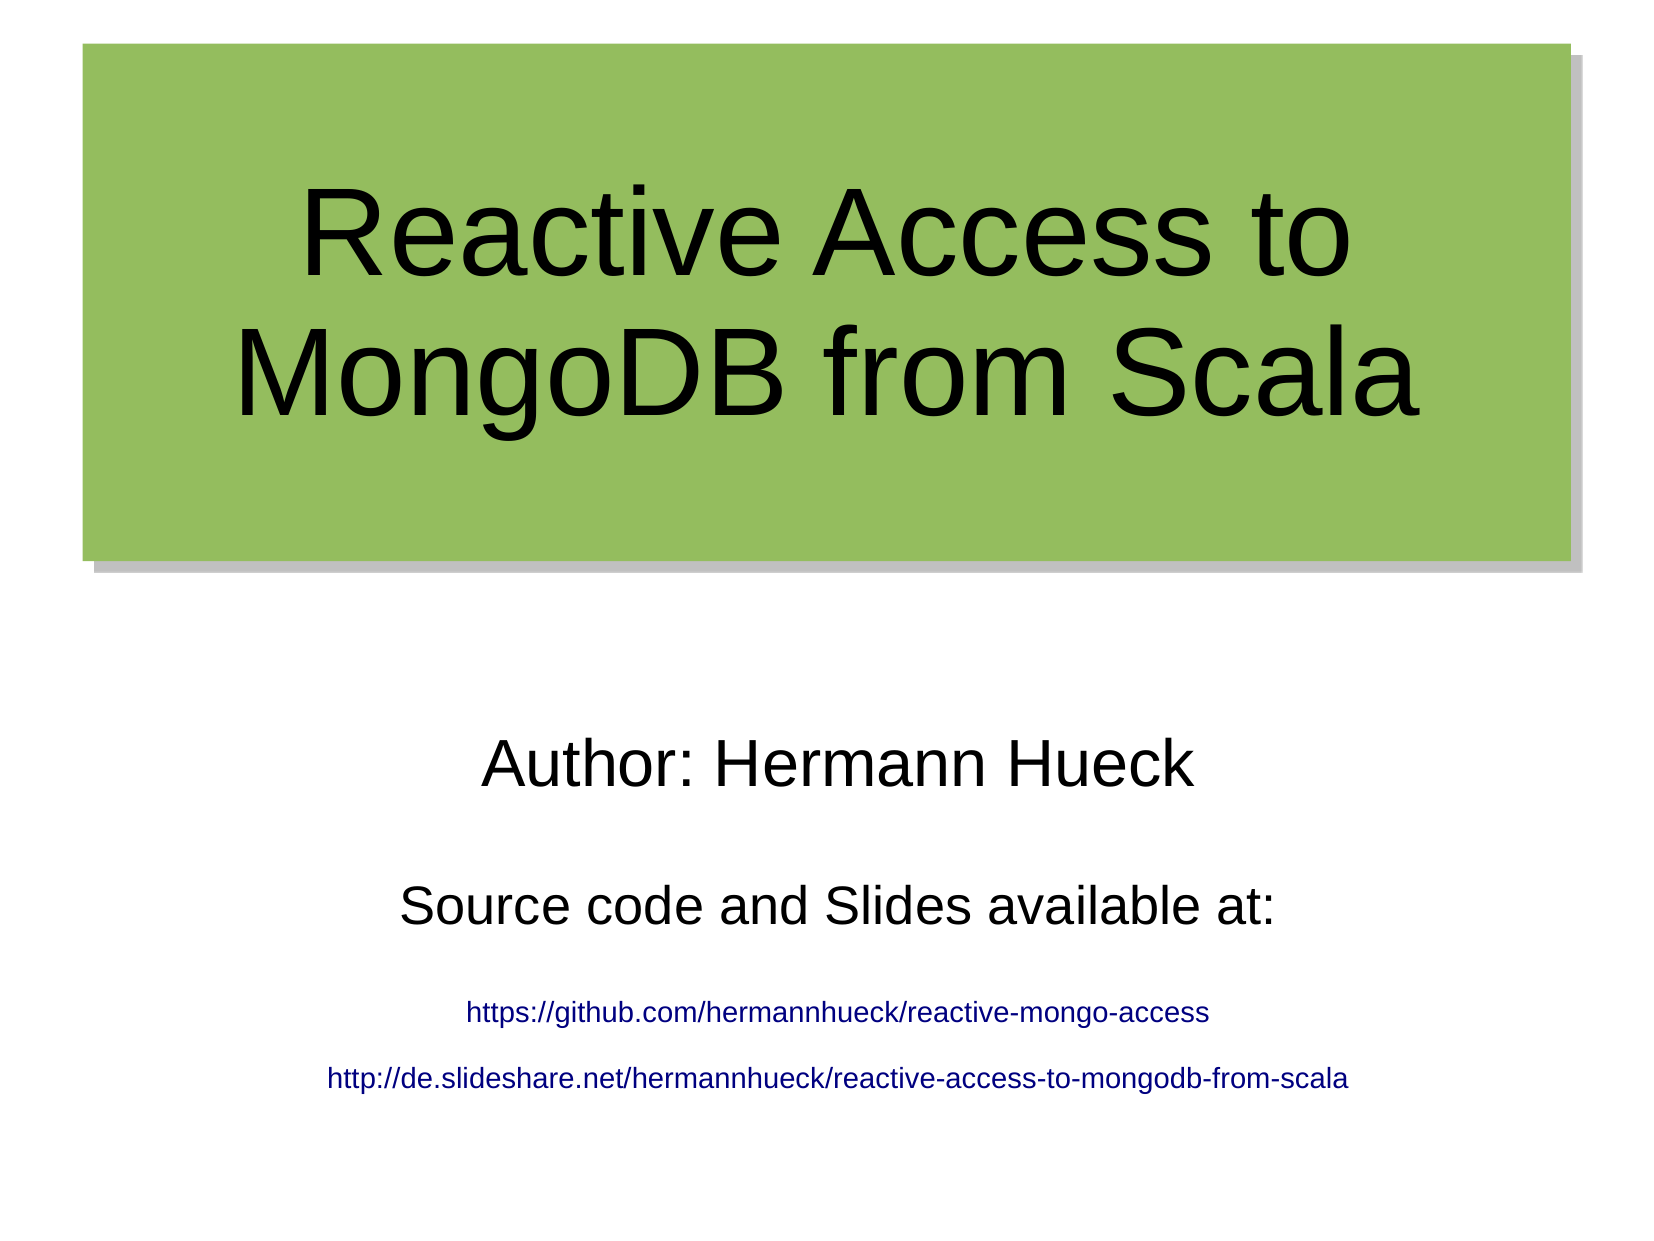

# Reactive Access to MongoDB from Scala
Author: Hermann Hueck
Source code and Slides available at:
https://github.com/hermannhueck/reactive-mongo-access
http://de.slideshare.net/hermannhueck/reactive-access-to-mongodb-from-scala